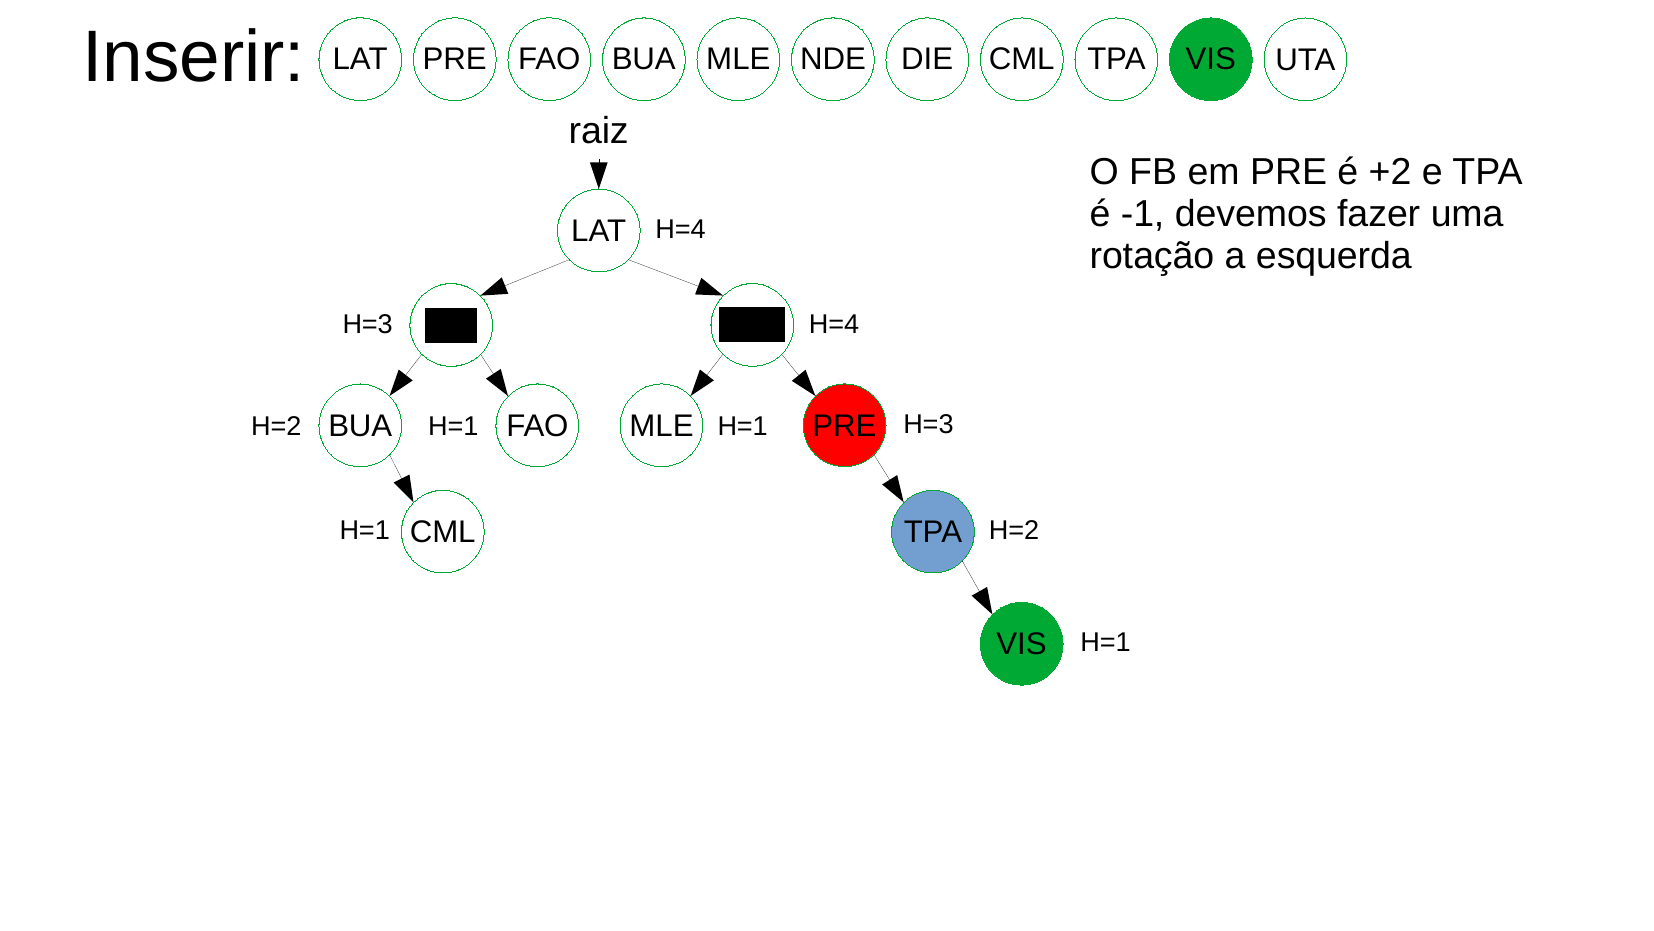

# Inserir:
LAT
LAT
PRE
FAO
BUA
MLE
NDE
DIE
BUA
NDE
CML
TPA
VIS
UTA
raiz
O FB em PRE é +2 e TPA
é -1, devemos fazer uma
rotação a esquerda
LAT
H=4
NDE
DIE
NDE
DIE
H=4
H=3
FAO
MLE
PRE
BUA
FAO
BUA
H=3
H=2
H=1
H=1
CML
CML
TPA
H=1
H=2
VIS
H=1